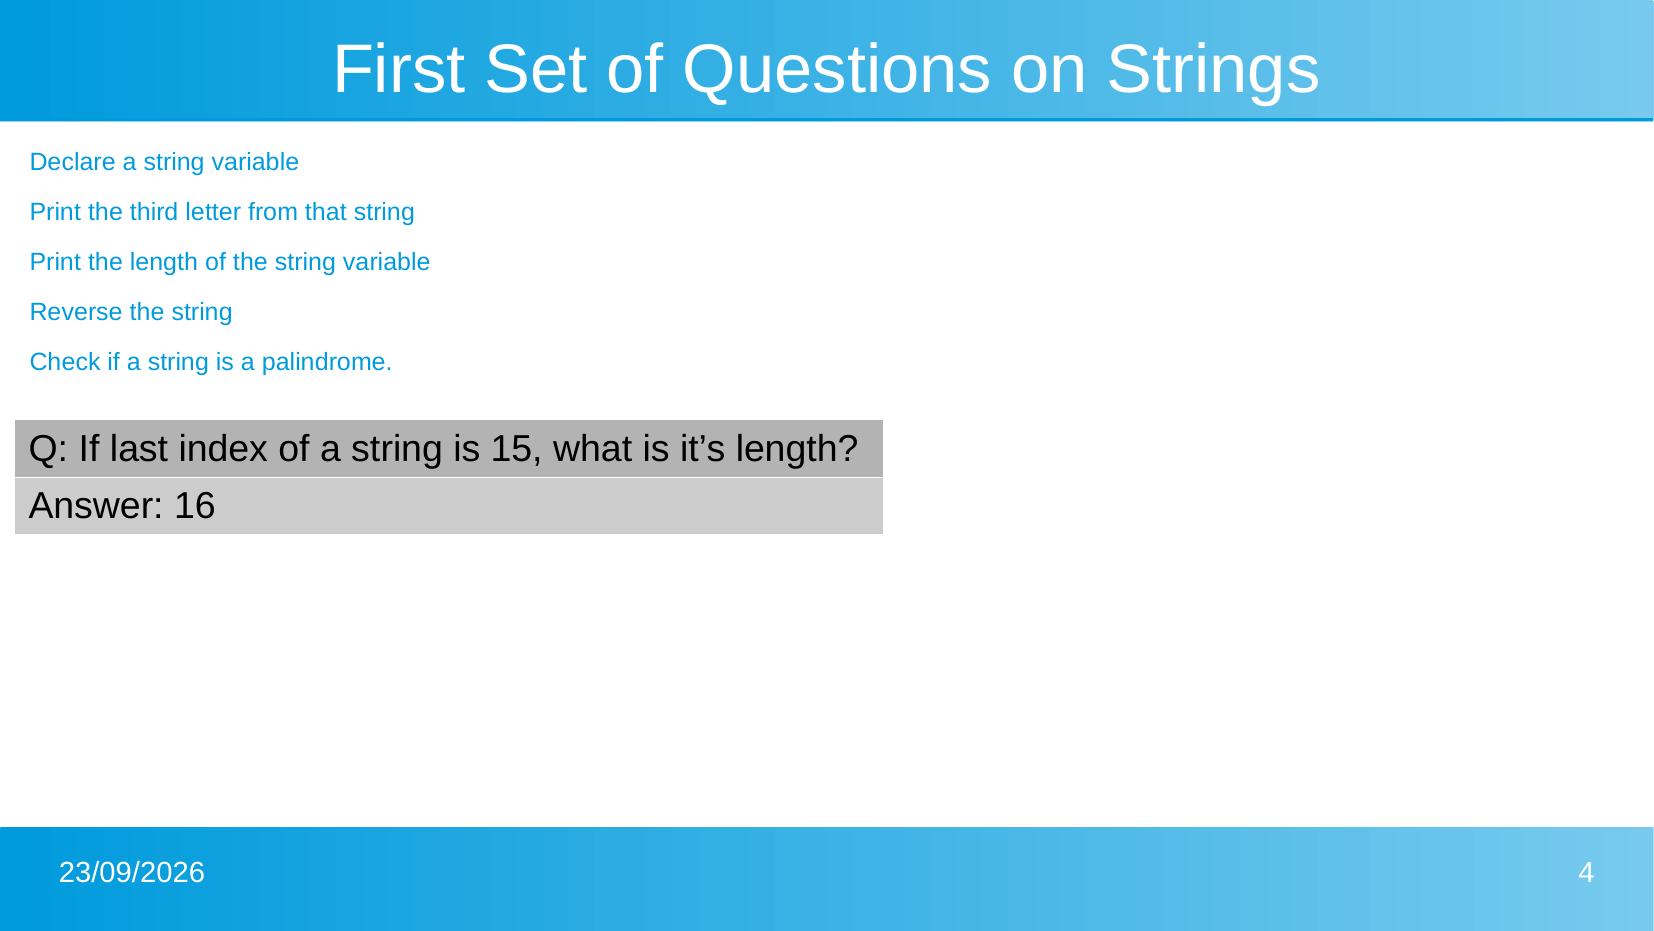

# First Set of Questions on Strings
Declare a string variable
Print the third letter from that string
Print the length of the string variable
Reverse the string
Check if a string is a palindrome.
| Q: If last index of a string is 15, what is it’s length? |
| --- |
| Answer: 16 |
4